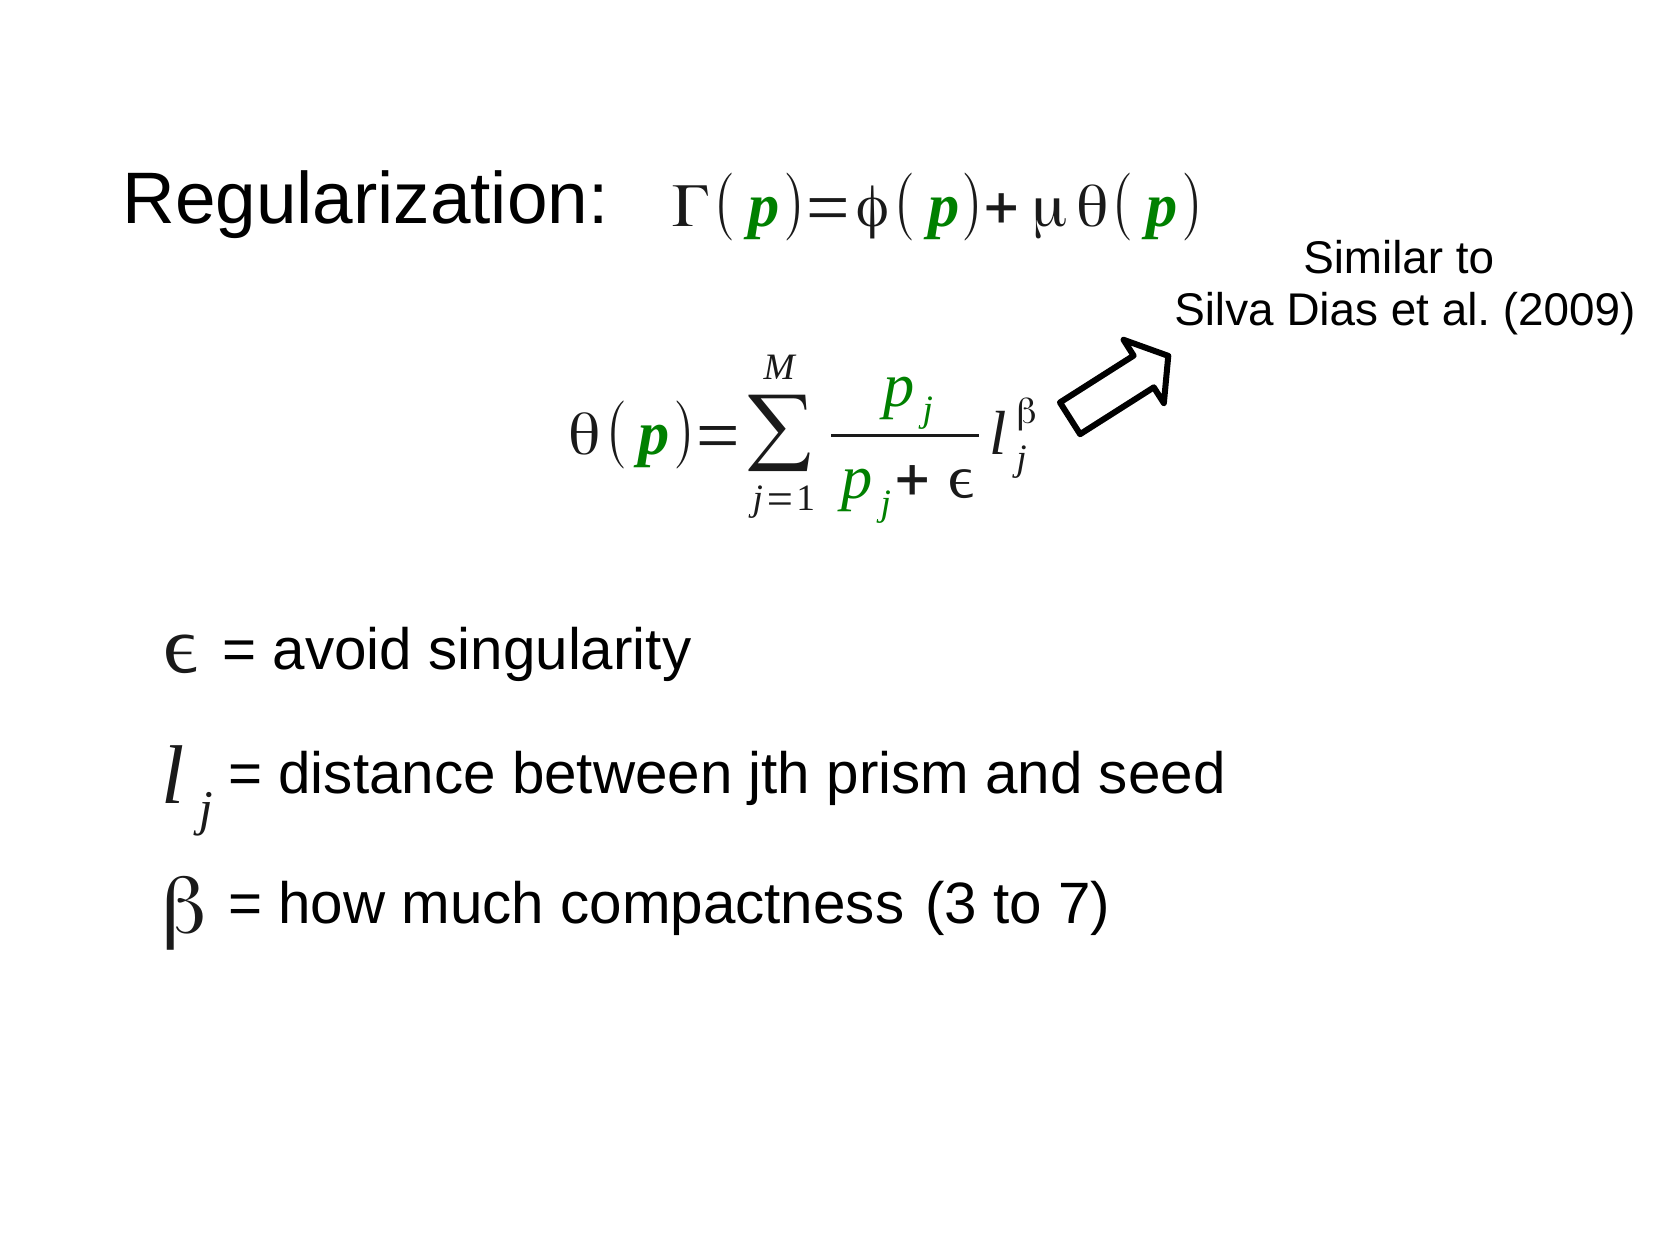

Regularization:
Similar to
Silva Dias et al. (2009)
= avoid singularity
= distance between jth prism and seed
= how much compactness
(3 to 7)